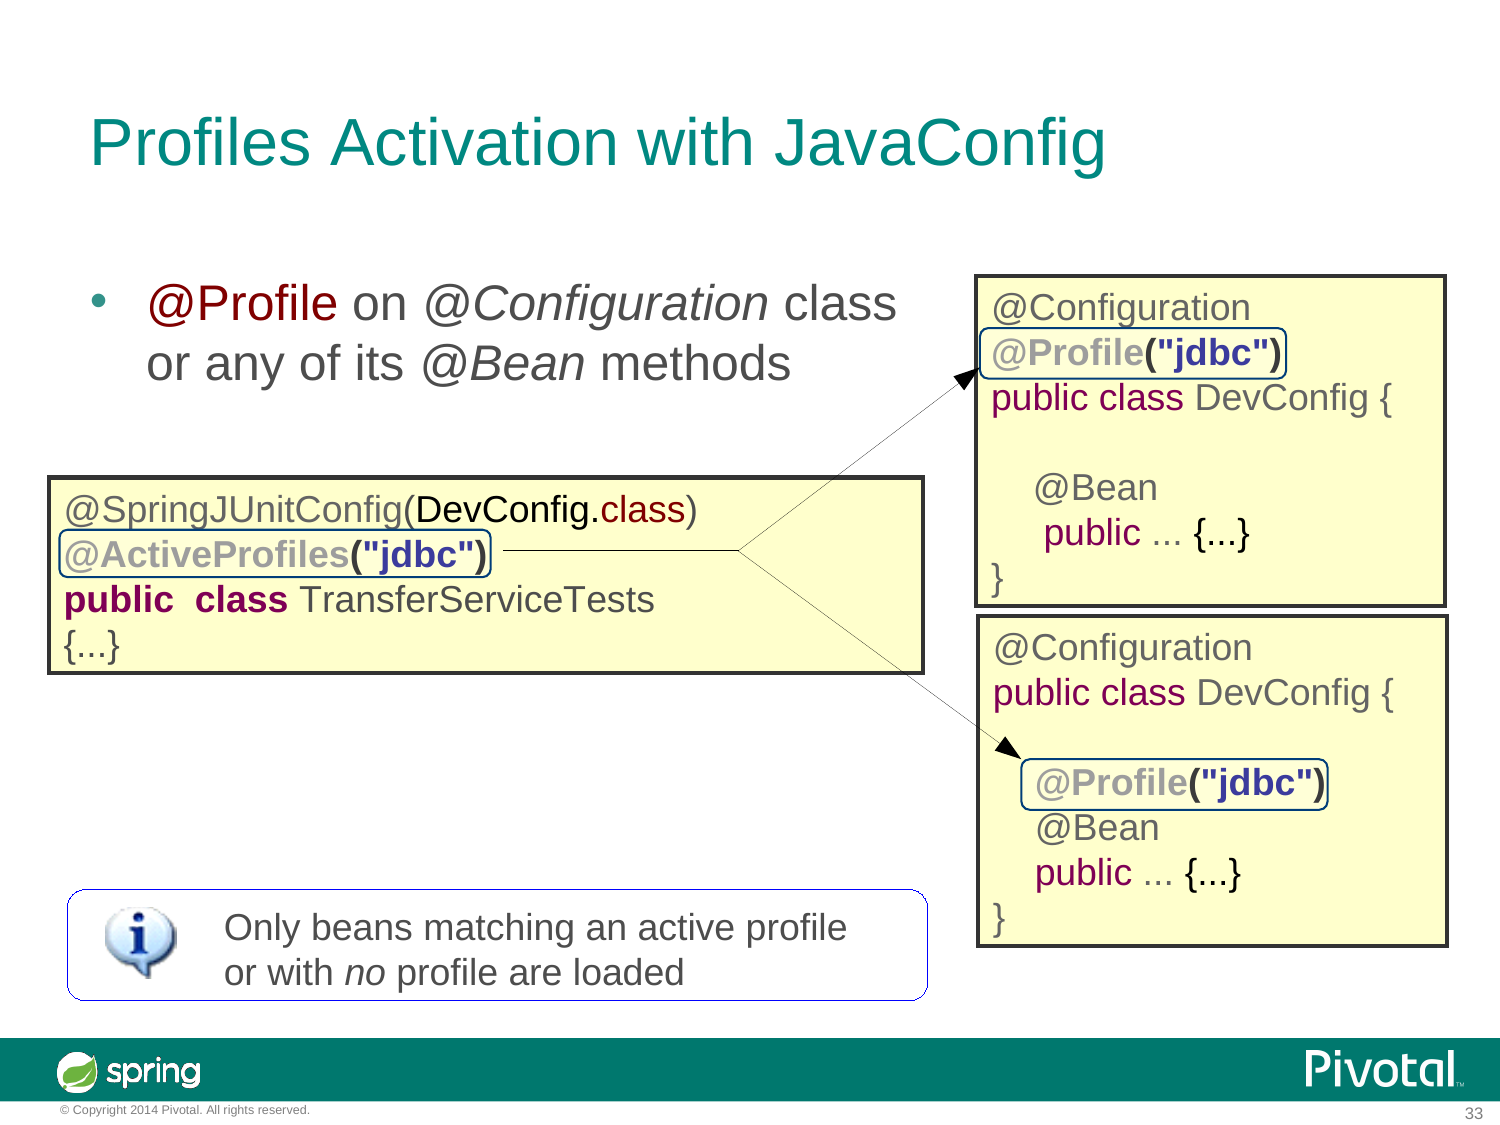

# Profiles Activation with JavaConfig
@Profile on @Configuration class
or any of its @Bean methods
@Configuration
@Profile("jdbc")
public class DevConfig {
 @Bean
 public ... {...}
}
@SpringJUnitConfig(DevConfig.class)
@ActiveProfiles("jdbc")
public class TransferServiceTests
{...}
@Configuration
public class DevConfig {
 @Profile("jdbc")
 @Bean
 public ... {...}
}
	Only beans matching an active profile
or with no profile are loaded